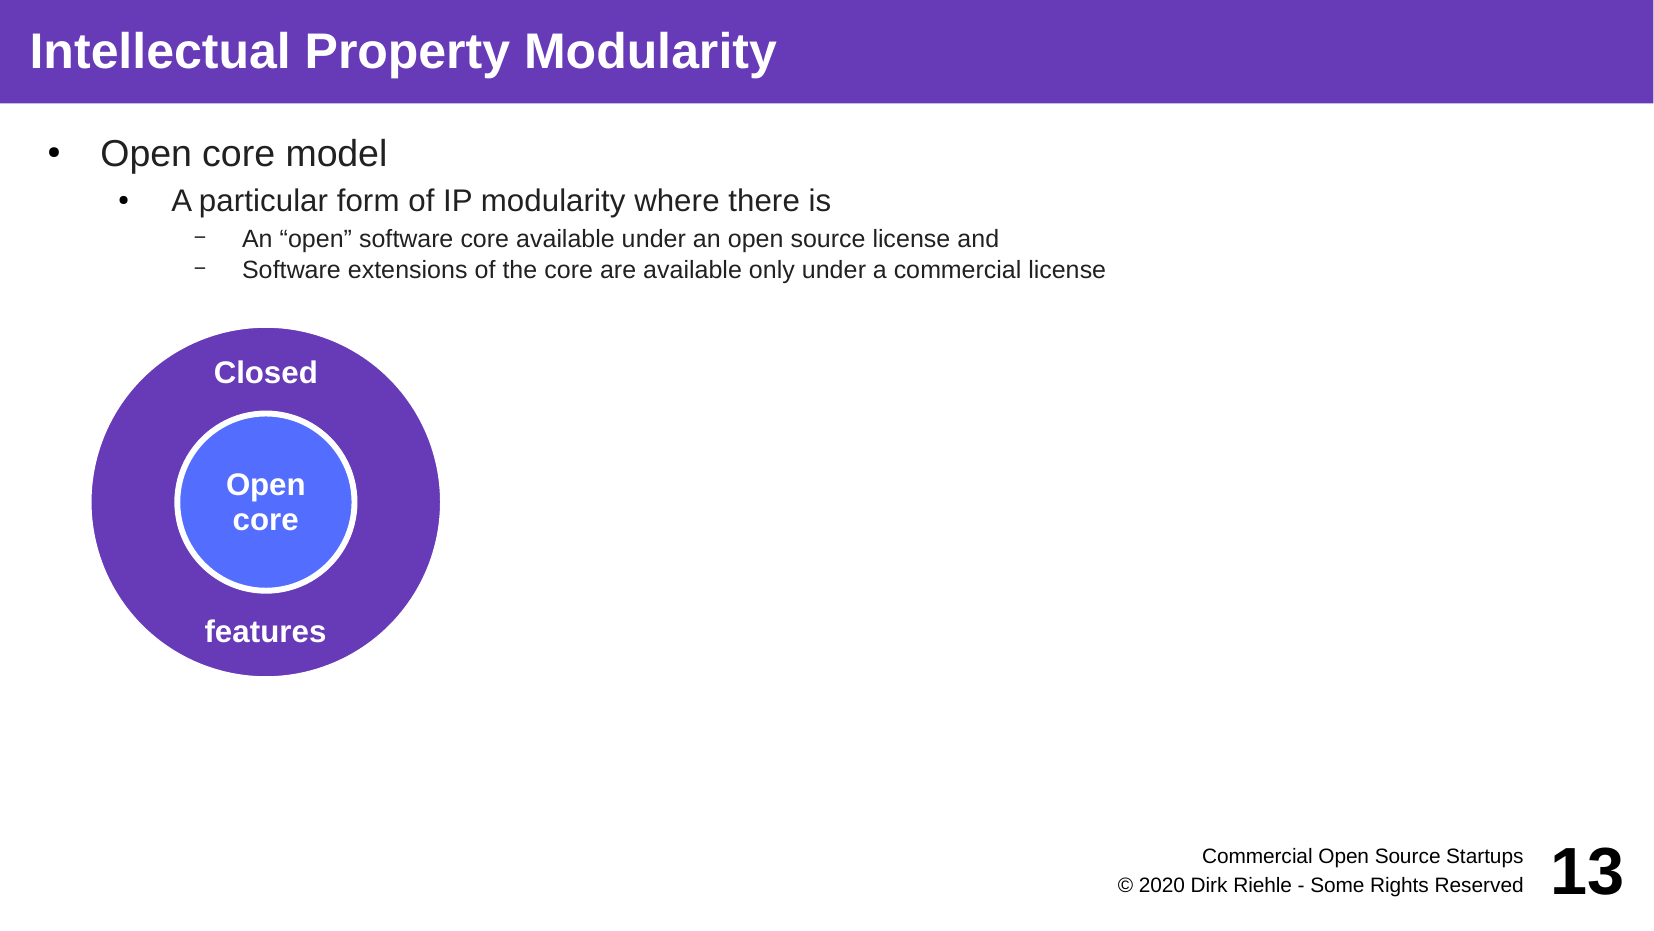

# Intellectual Property Modularity
Open core model
A particular form of IP modularity where there is
An “open” software core available under an open source license and
Software extensions of the core are available only under a commercial license
Open
core
Closed
features
Commercial Open Source Startups
13
© 2020 Dirk Riehle - Some Rights Reserved